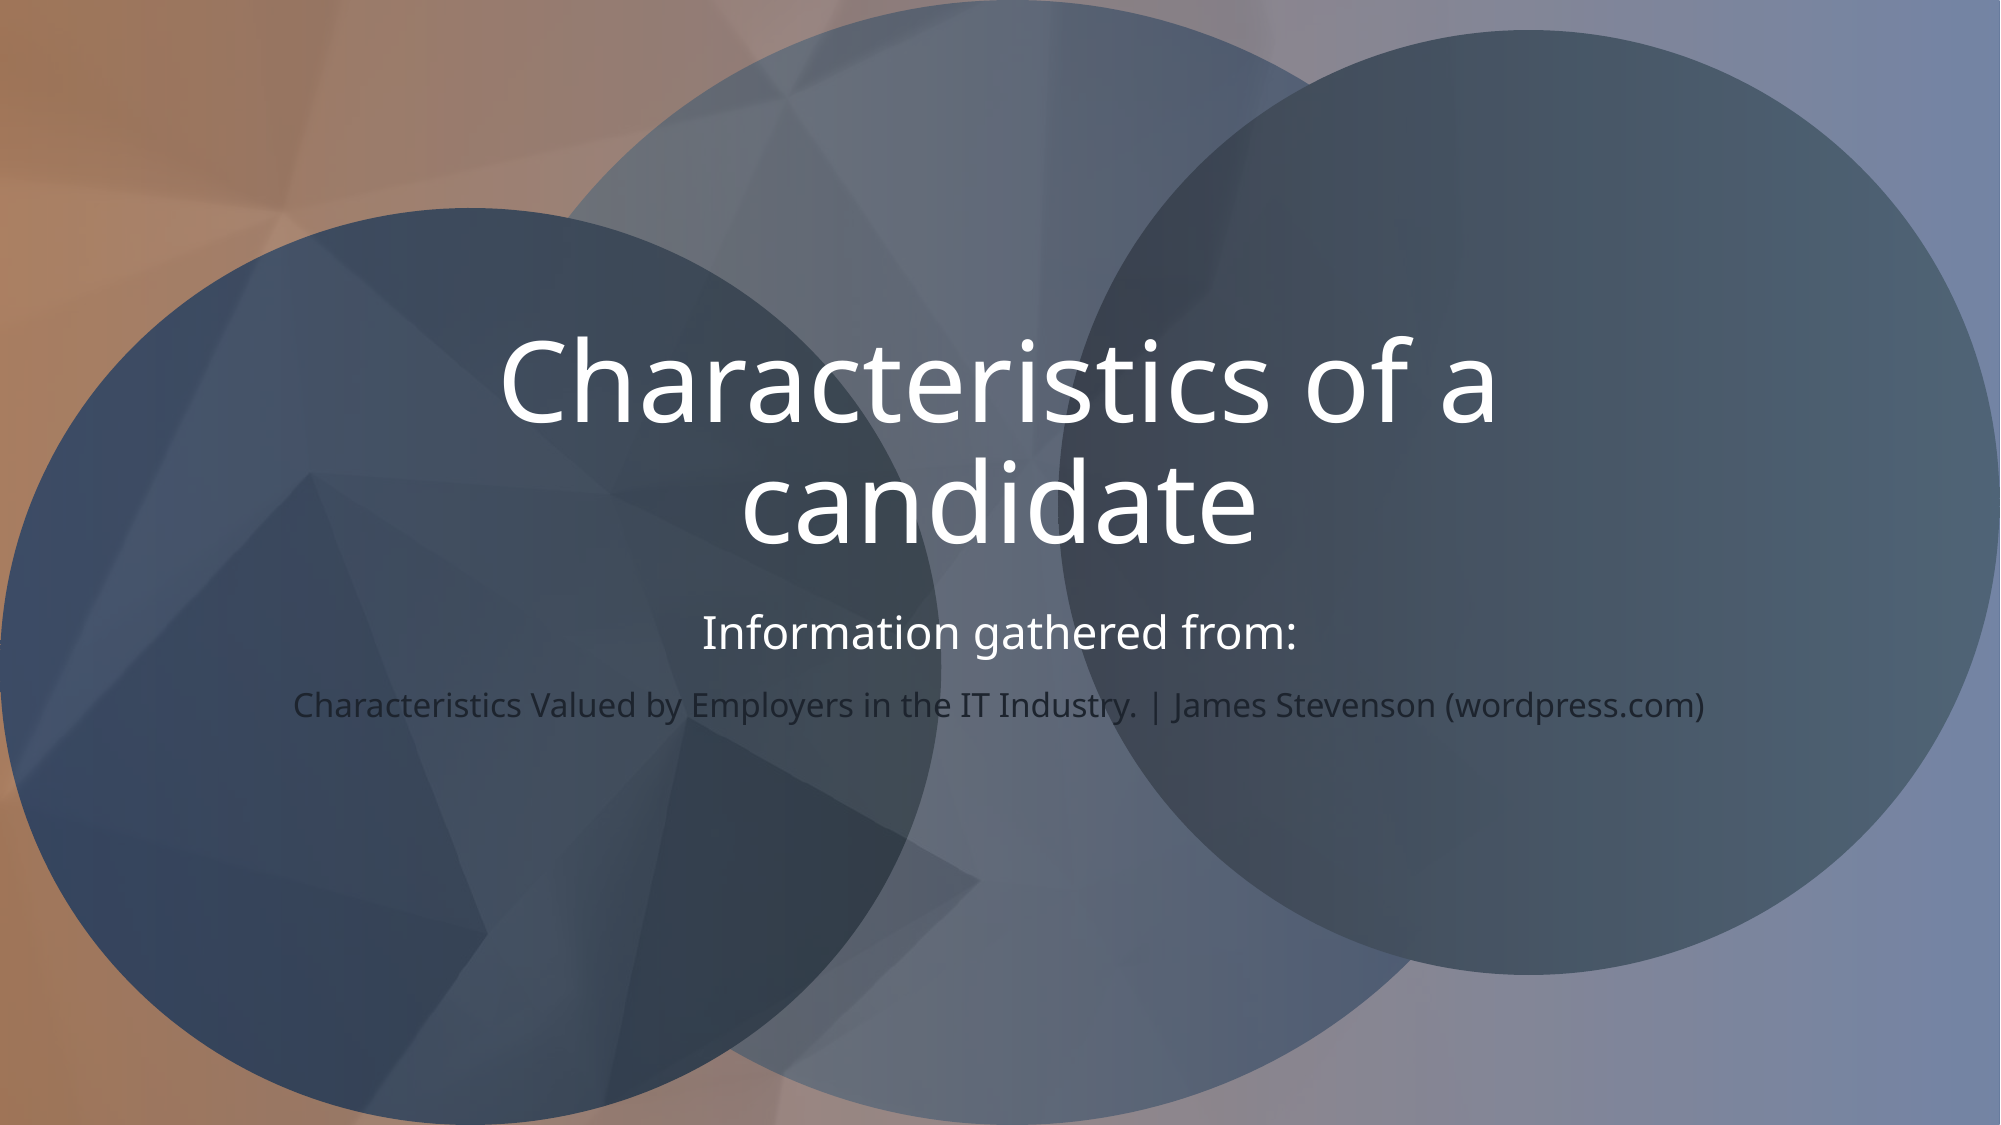

# Characteristics of a candidate
Information gathered from:
Characteristics Valued by Employers in the IT Industry. | James Stevenson (wordpress.com)